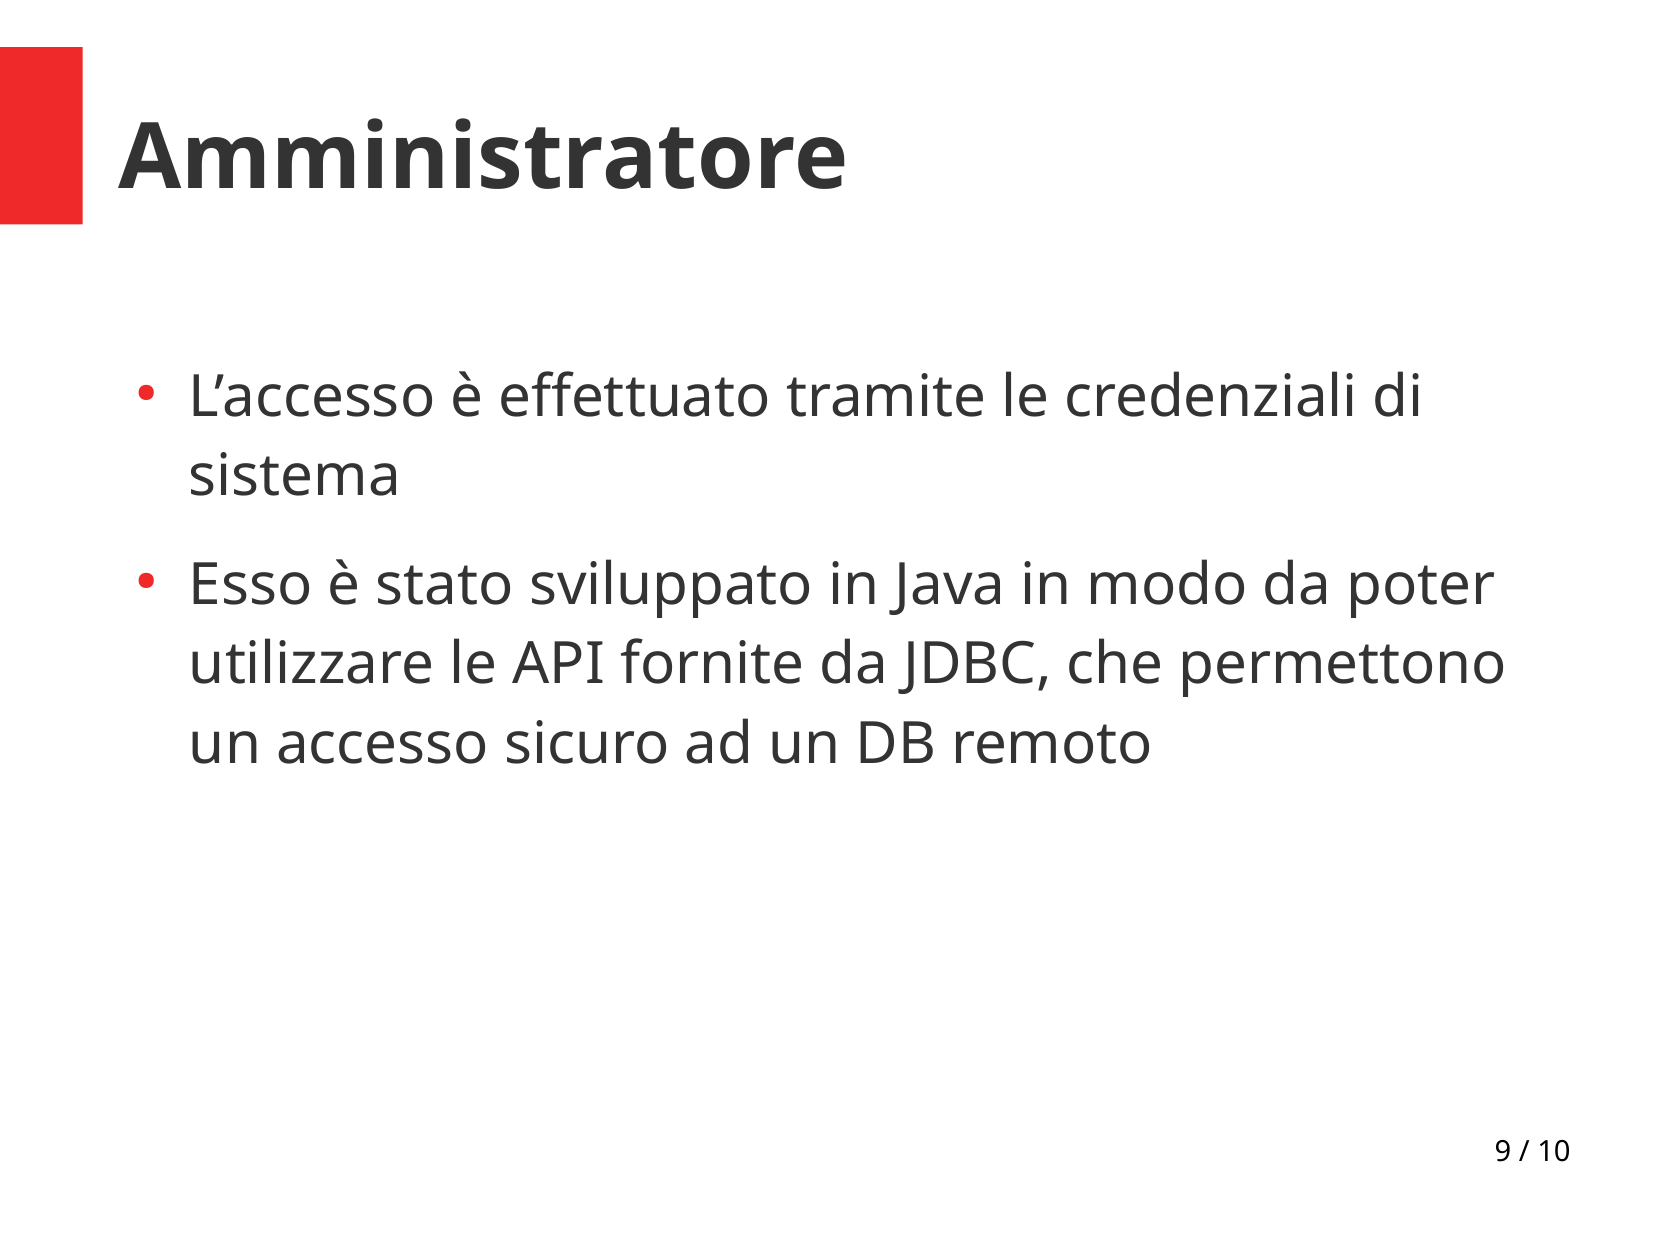

# Amministratore
L’accesso è effettuato tramite le credenziali di sistema
Esso è stato sviluppato in Java in modo da poter utilizzare le API fornite da JDBC, che permettono un accesso sicuro ad un DB remoto
9